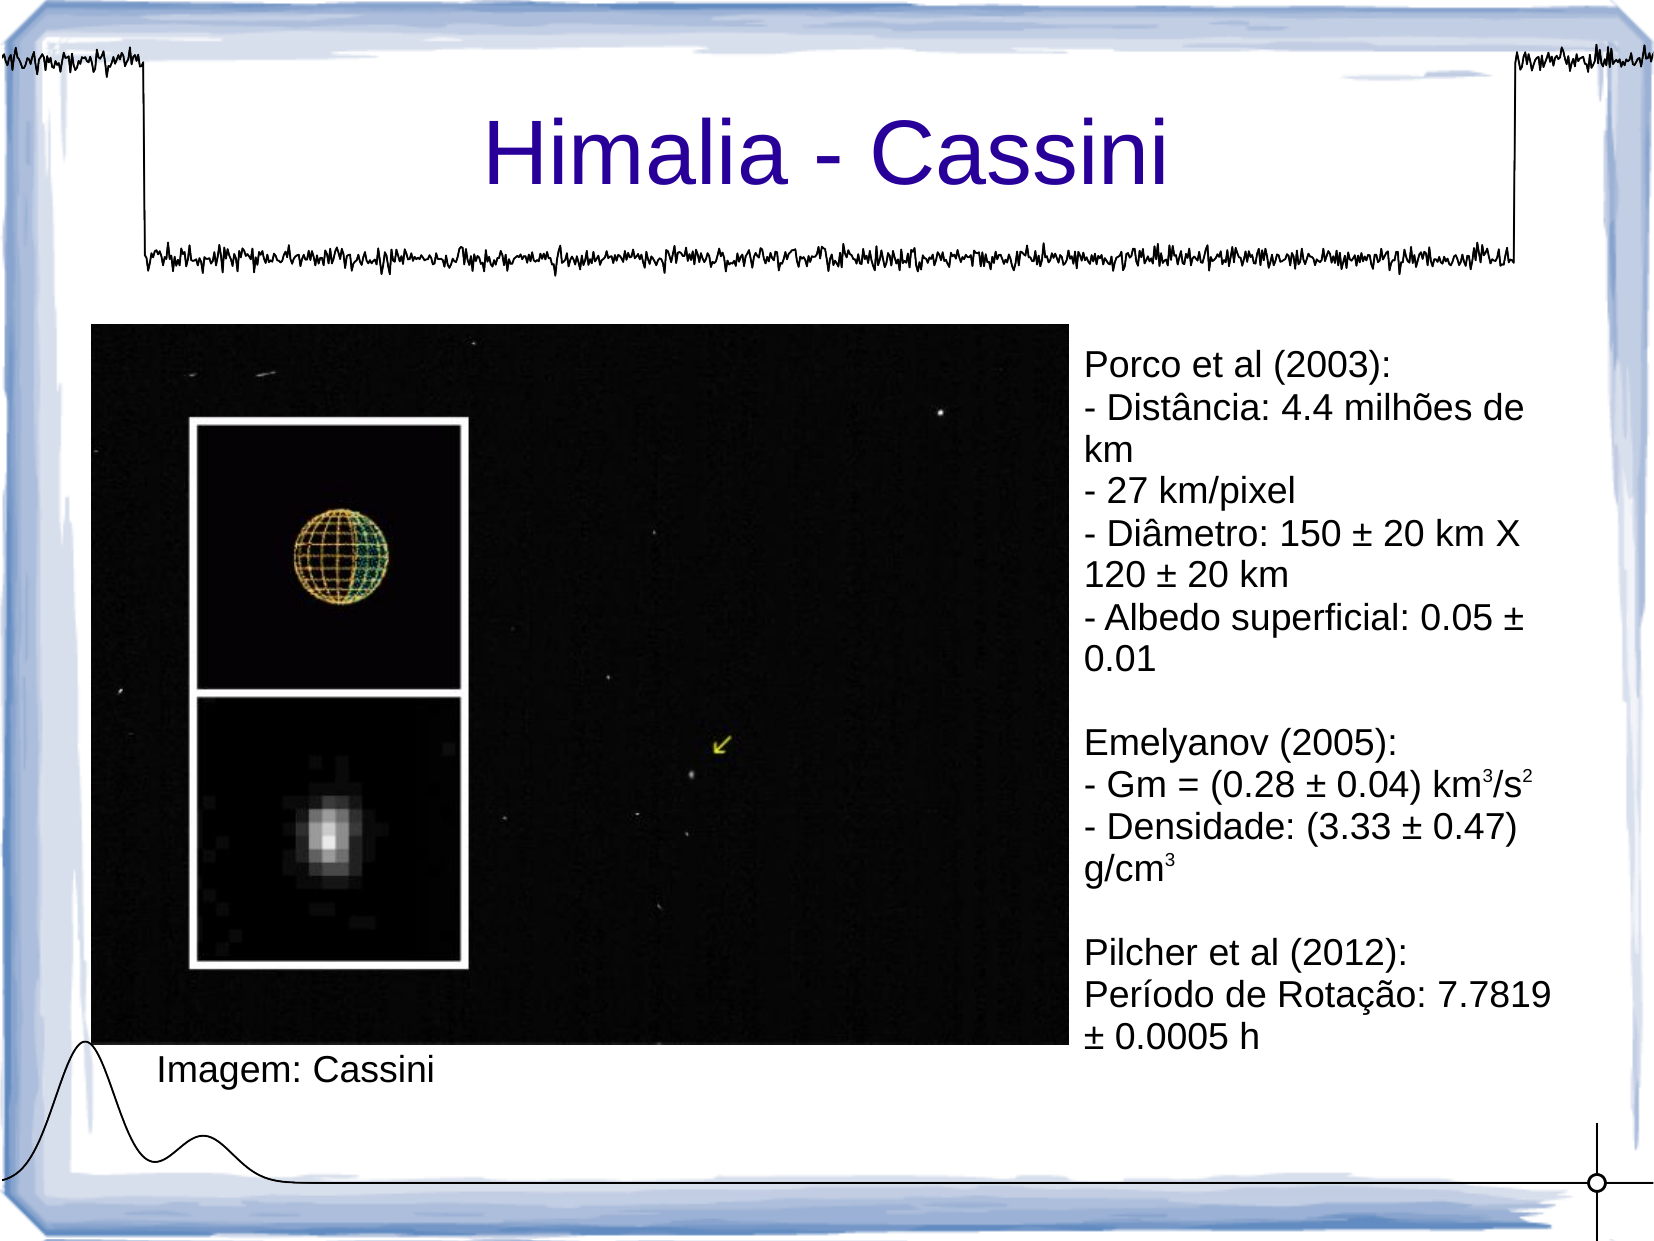

# Himalia - Cassini
Porco et al (2003):
- Distância: 4.4 milhões de km
- 27 km/pixel
- Diâmetro: 150 ± 20 km X
120 ± 20 km
- Albedo superficial: 0.05 ± 0.01
Emelyanov (2005):
- Gm = (0.28 ± 0.04) km3/s2
- Densidade: (3.33 ± 0.47) g/cm3
Pilcher et al (2012):
Período de Rotação: 7.7819 ± 0.0005 h
Imagem: Cassini